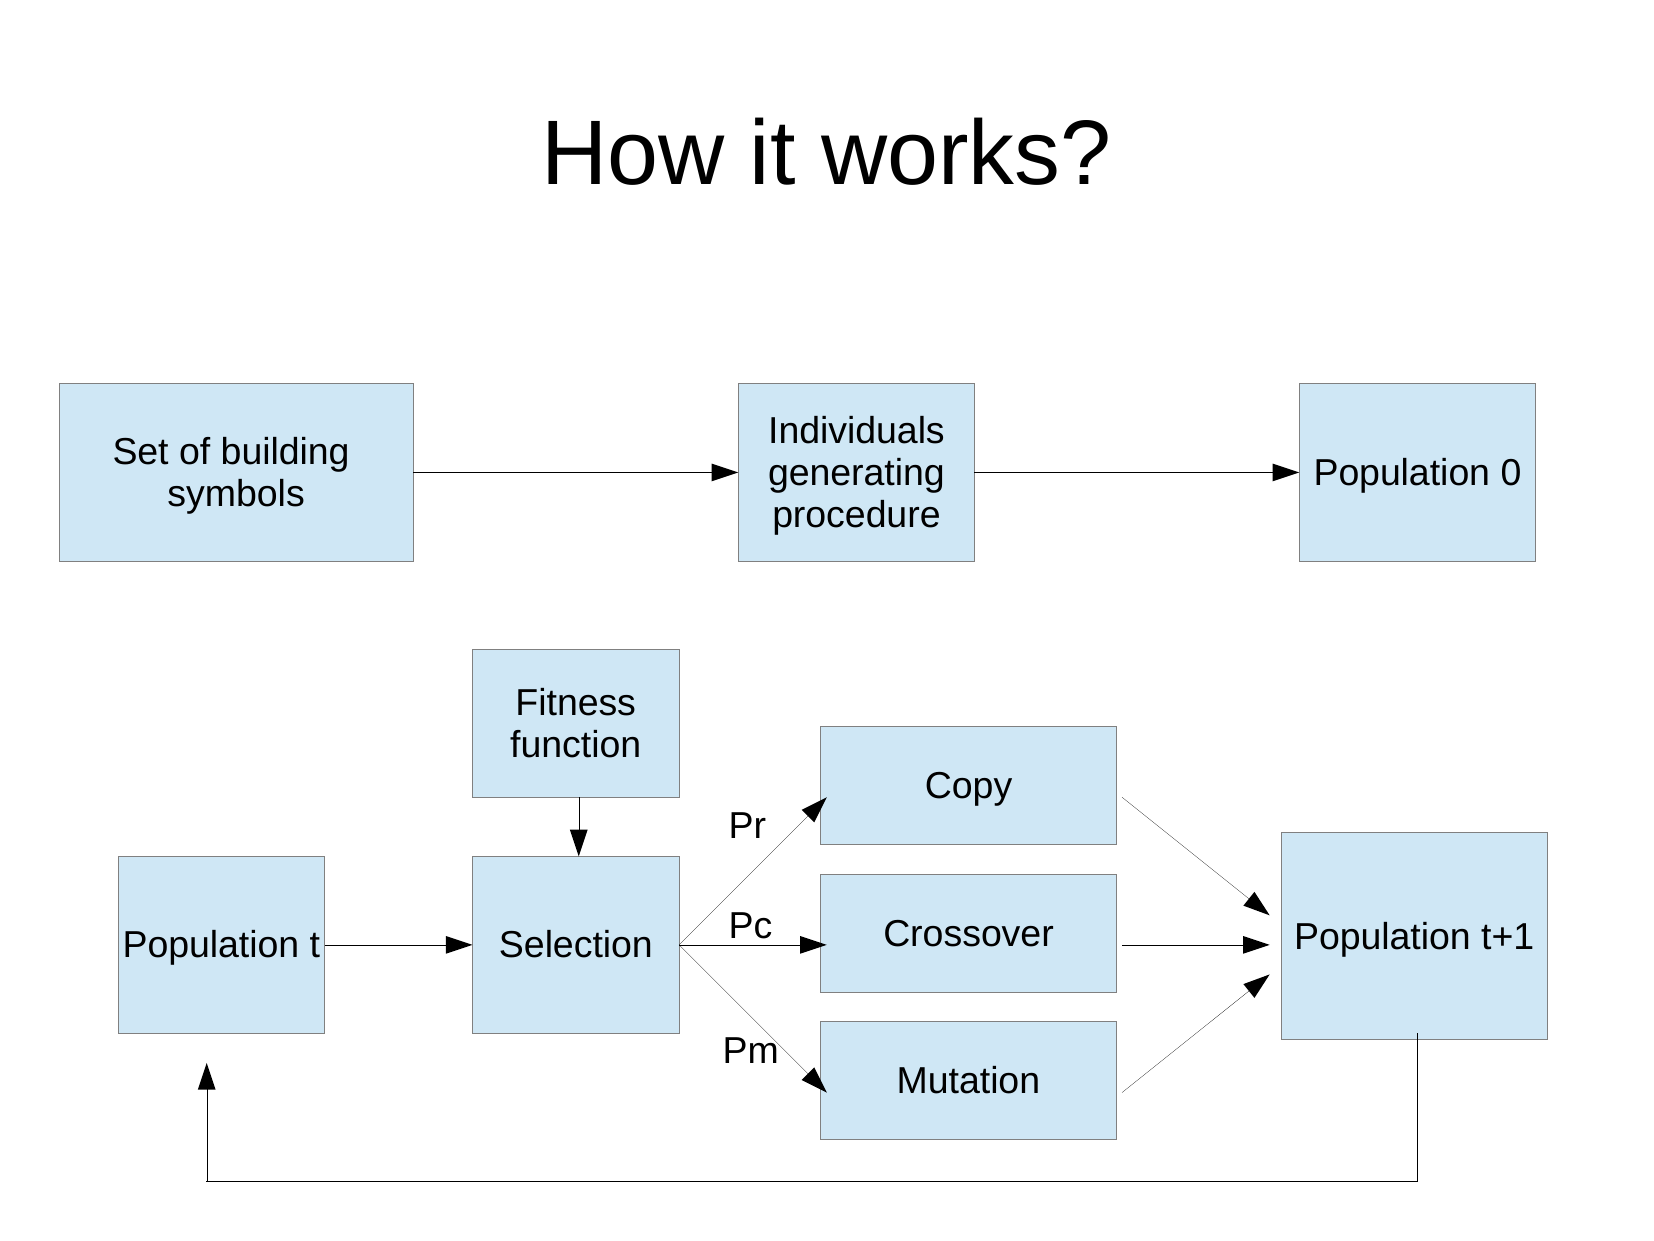

# How it works?
Set of building
symbols
Individuals
generating
procedure
Population 0
Fitness
function
Copy
Pr
Population t+1
Population t
Selection
Crossover
Pc
Pm
Mutation